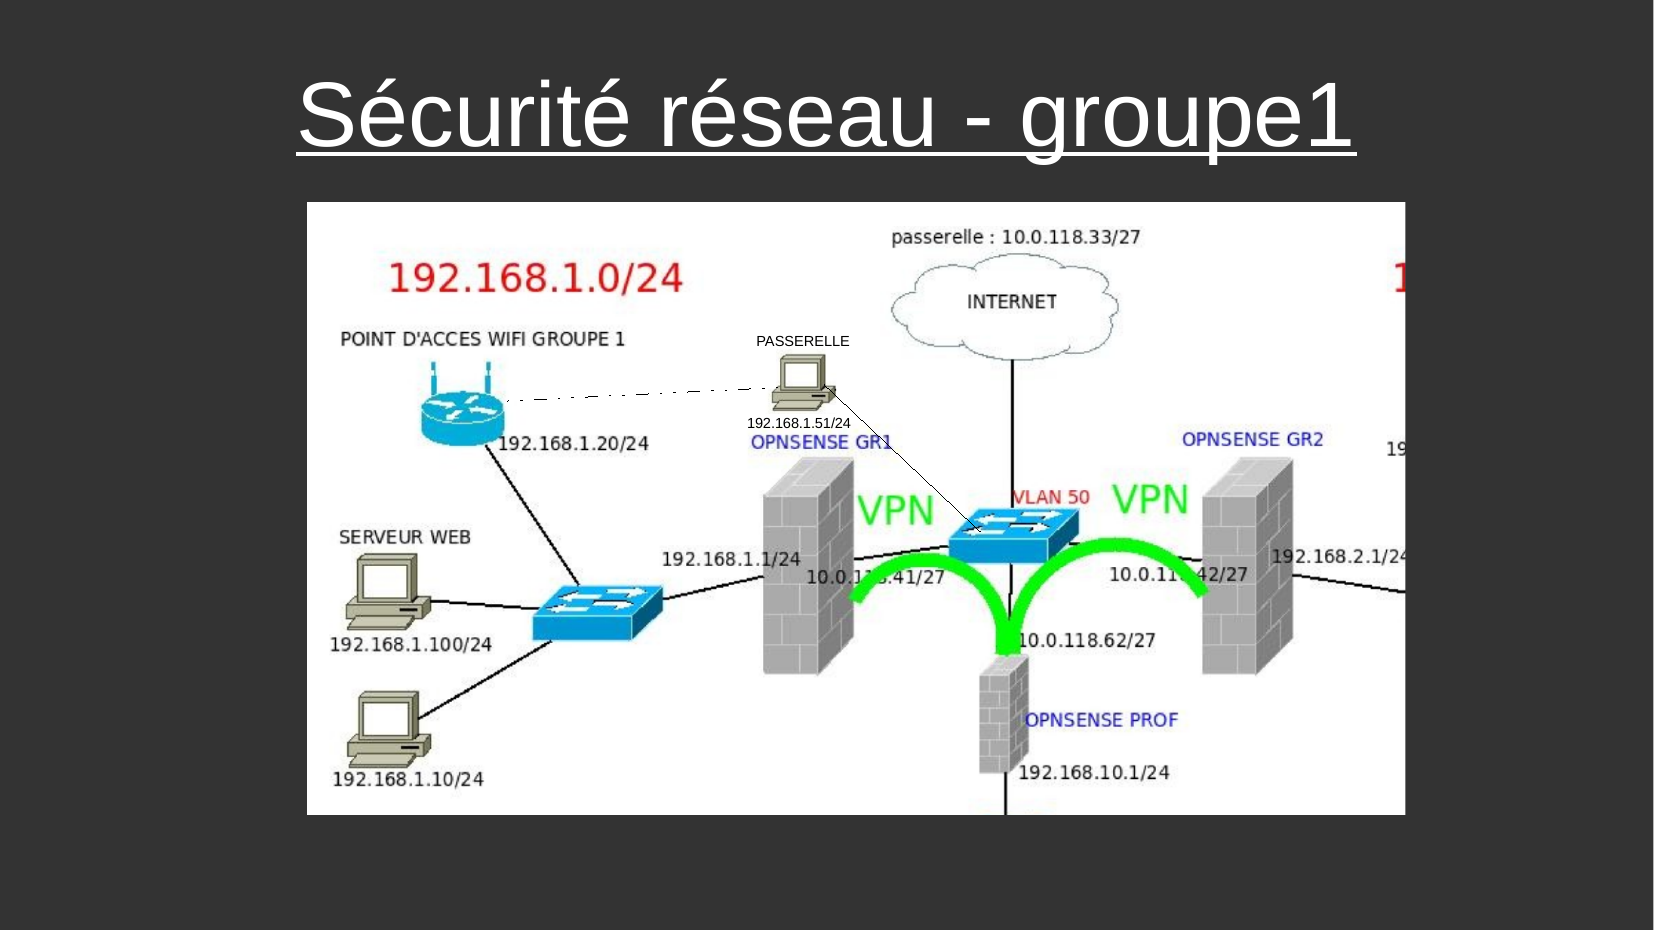

# Sécurité réseau - groupe1
PASSERELLE
192.168.1.51/24